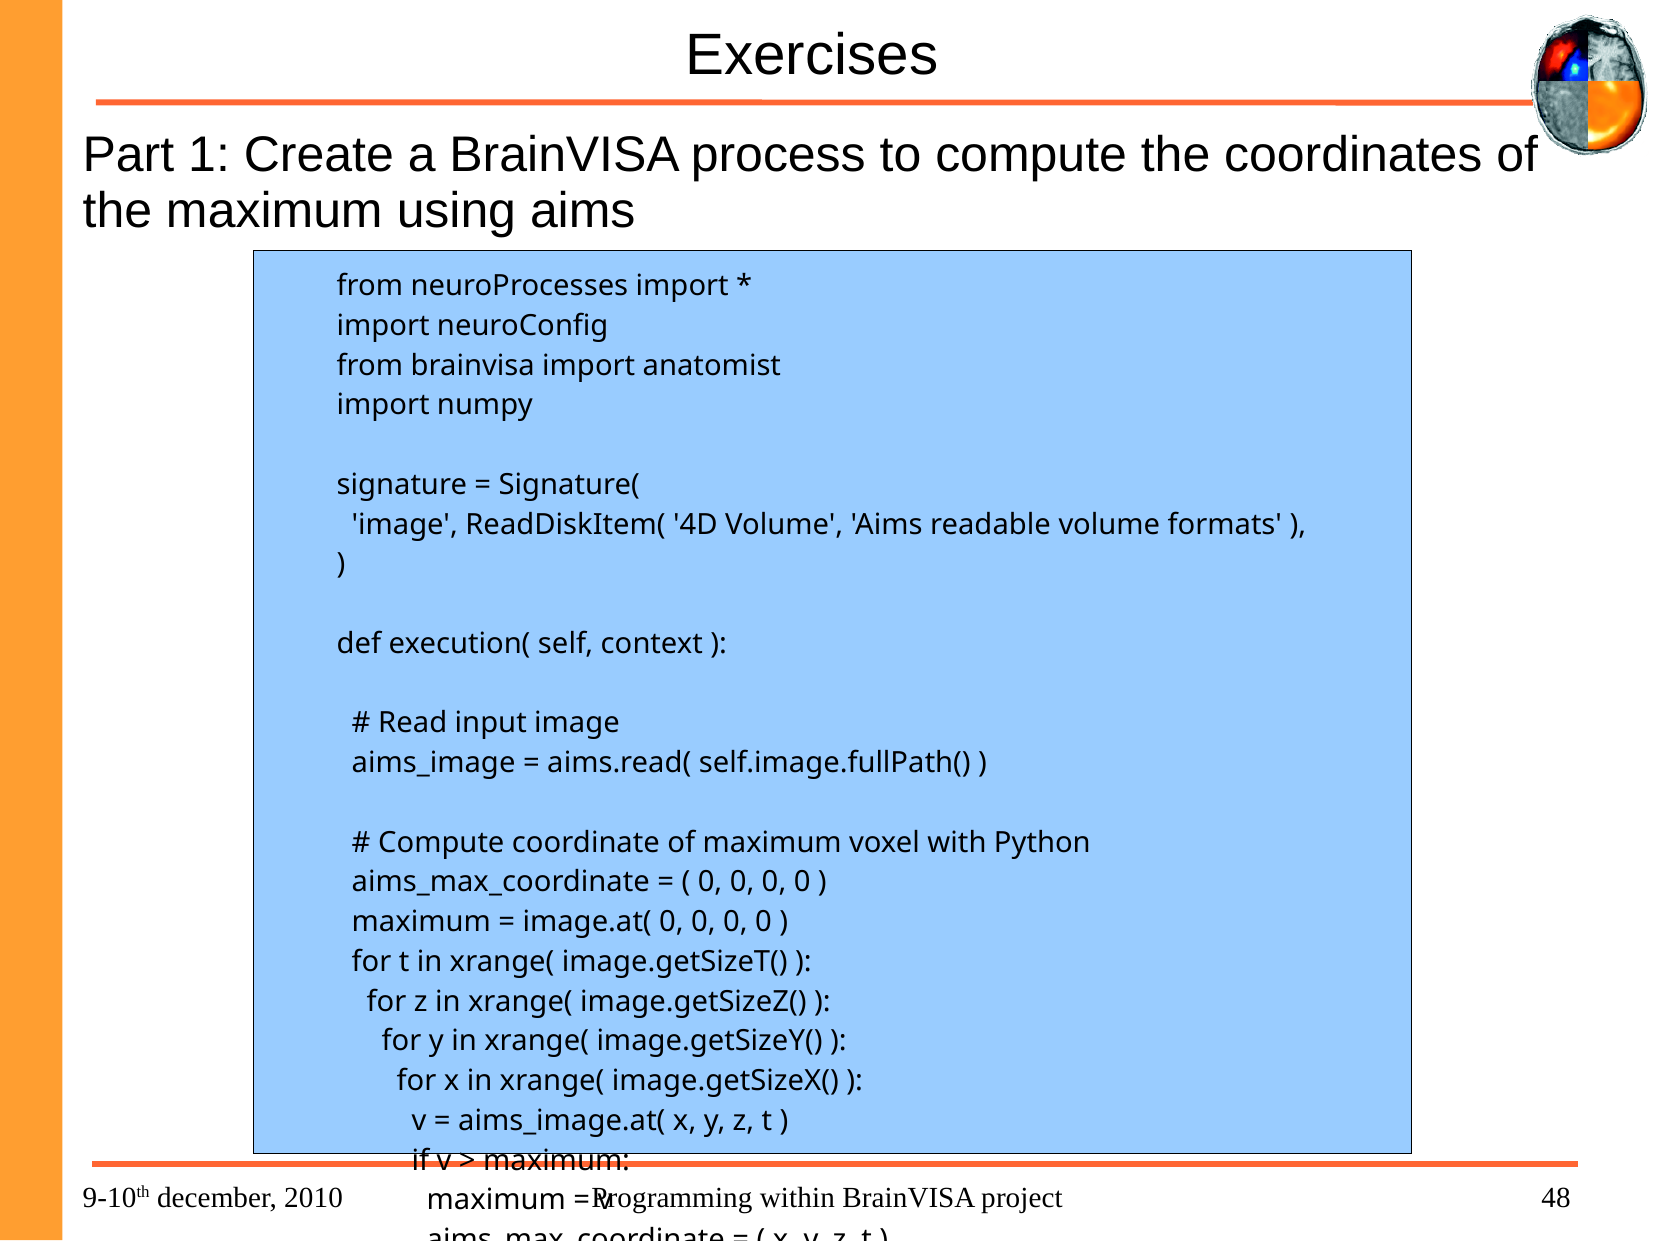

# Exercises
Part 1: Create a BrainVISA process to compute the coordinates of the maximum using aims
from neuroProcesses import *
import neuroConfig
from brainvisa import anatomist
import numpy
signature = Signature(
 'image', ReadDiskItem( '4D Volume', 'Aims readable volume formats' ),
)
def execution( self, context ):
 # Read input image
 aims_image = aims.read( self.image.fullPath() )
 # Compute coordinate of maximum voxel with Python
 aims_max_coordinate = ( 0, 0, 0, 0 )
 maximum = image.at( 0, 0, 0, 0 )
 for t in xrange( image.getSizeT() ):
 for z in xrange( image.getSizeZ() ):
 for y in xrange( image.getSizeY() ):
 for x in xrange( image.getSizeX() ):
 v = aims_image.at( x, y, z, t )
 if v > maximum:
 maximum = v
 aims_max_coordinate = ( x, y, z, t )
 context.write( 'Aims says max is', maximum, 'at', aims_max_coordinate )
48